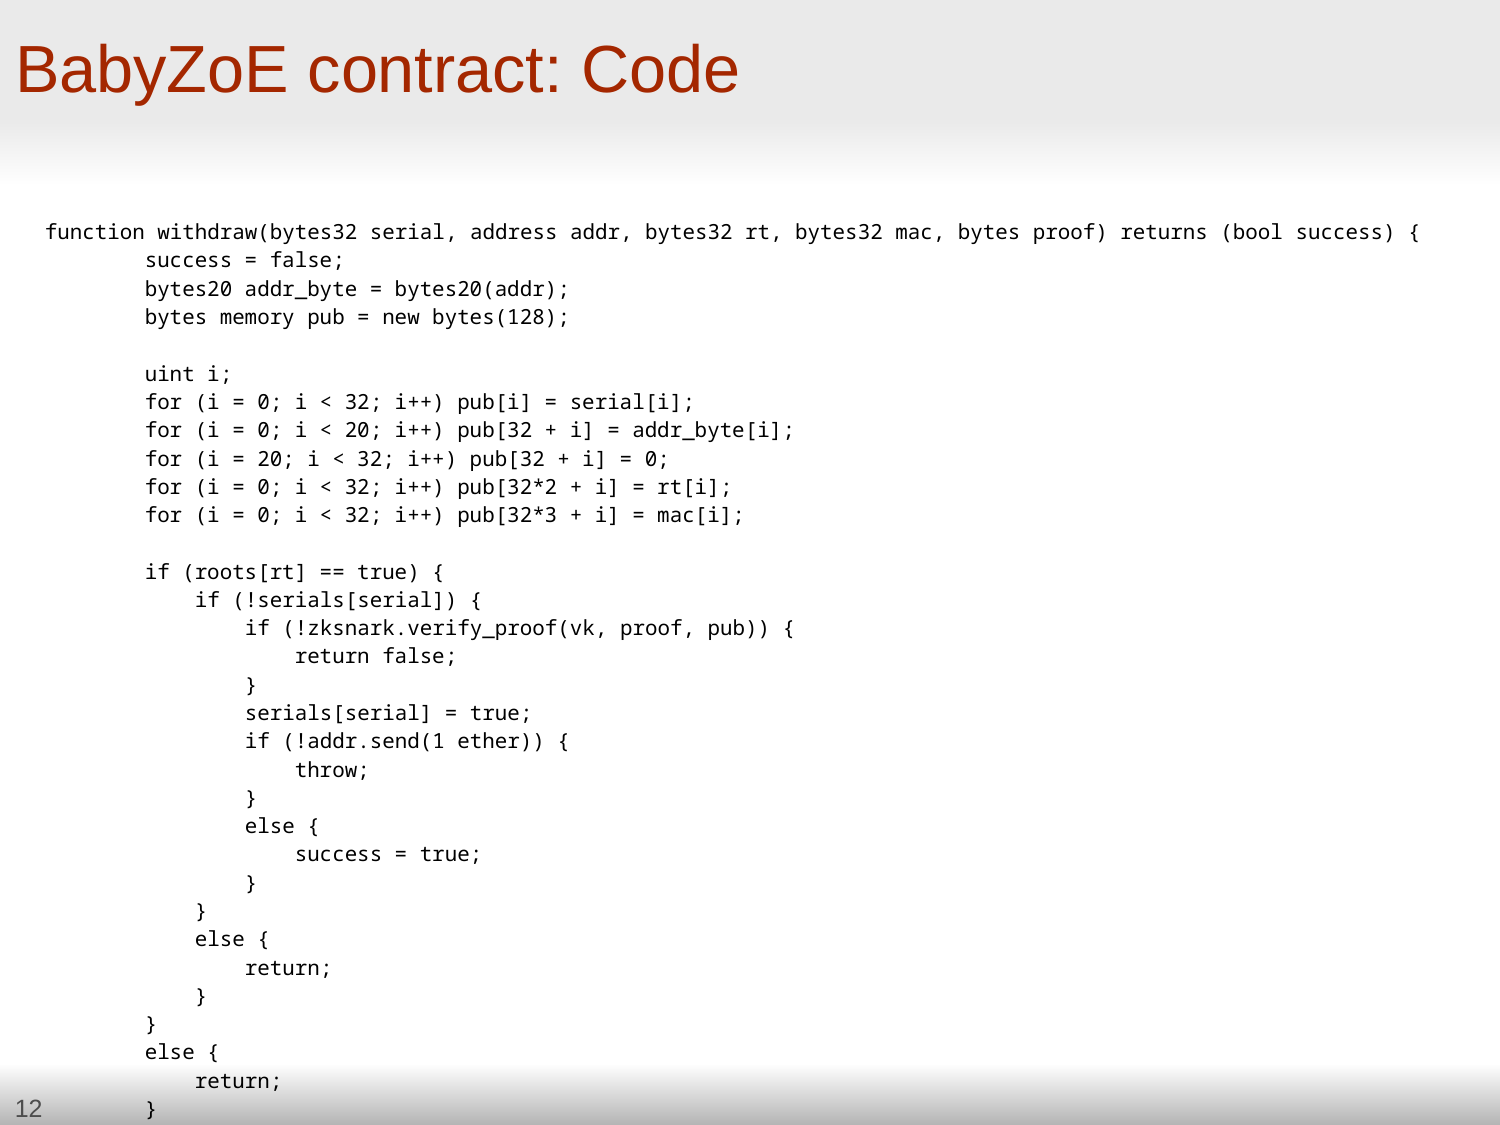

# BabyZoE contract: Code
function withdraw(bytes32 serial, address addr, bytes32 rt, bytes32 mac, bytes proof) returns (bool success) {
 success = false;
 bytes20 addr_byte = bytes20(addr);
 bytes memory pub = new bytes(128);
 uint i;
 for (i = 0; i < 32; i++) pub[i] = serial[i];
 for (i = 0; i < 20; i++) pub[32 + i] = addr_byte[i];
 for (i = 20; i < 32; i++) pub[32 + i] = 0;
 for (i = 0; i < 32; i++) pub[32*2 + i] = rt[i];
 for (i = 0; i < 32; i++) pub[32*3 + i] = mac[i];
 if (roots[rt] == true) {
 if (!serials[serial]) {
 if (!zksnark.verify_proof(vk, proof, pub)) {
 return false;
 }
 serials[serial] = true;
 if (!addr.send(1 ether)) {
 throw;
 }
 else {
 success = true;
 }
 }
 else {
 return;
 }
 }
 else {
 return;
 }
 }